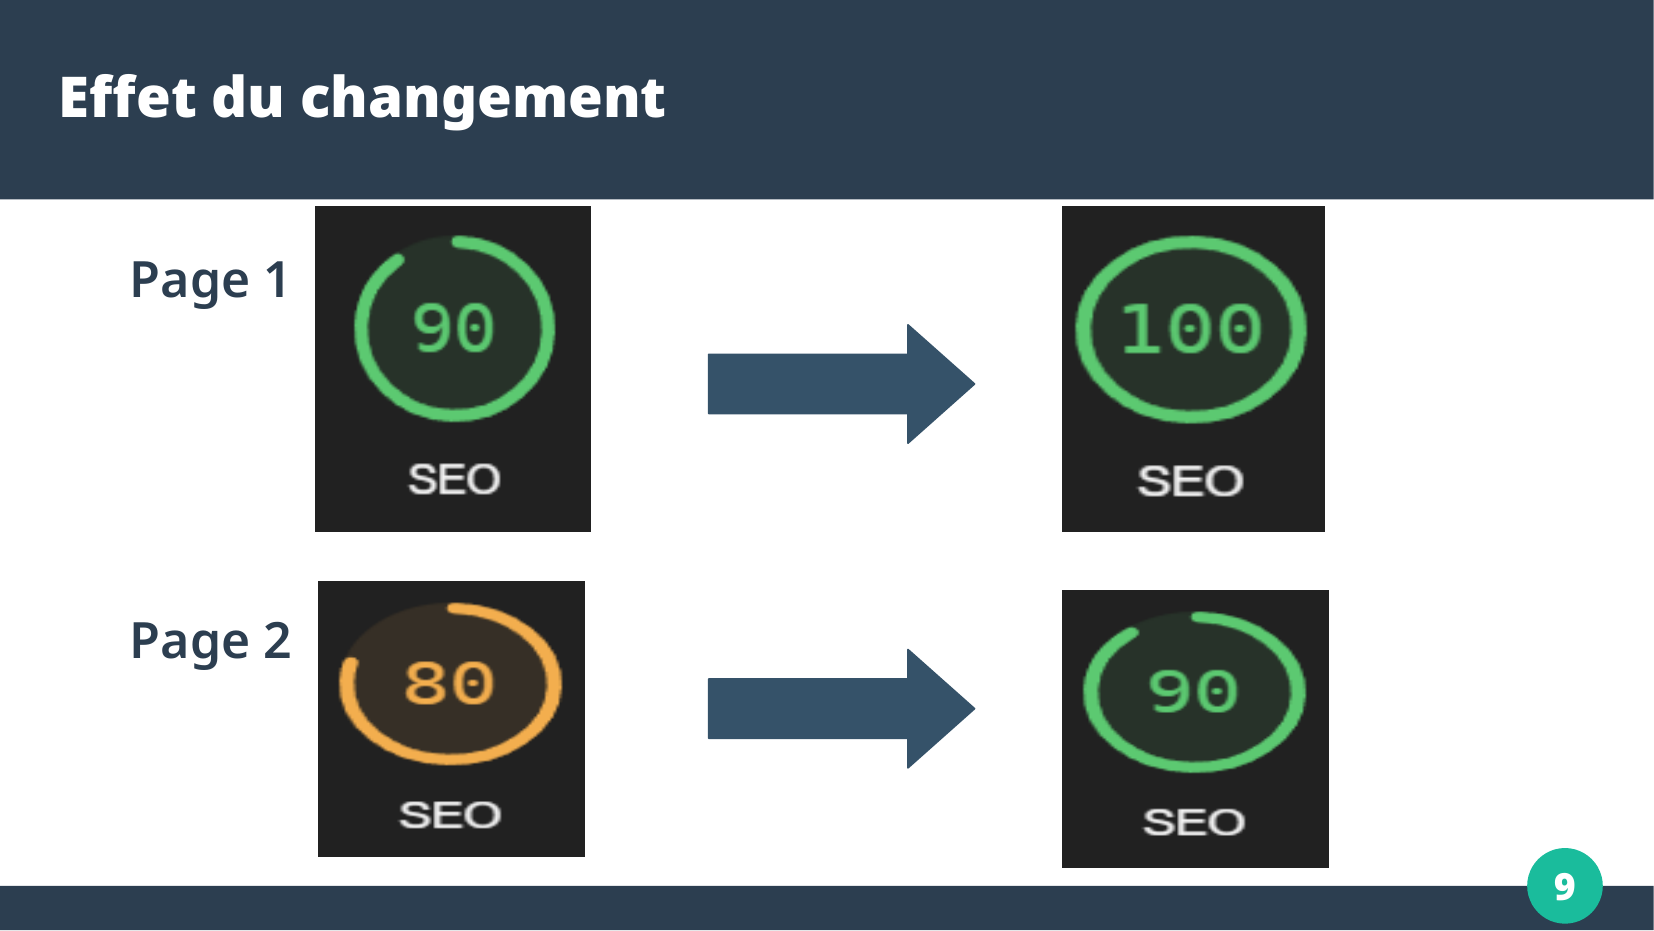

# Effet du changement
Page 1
Page 2